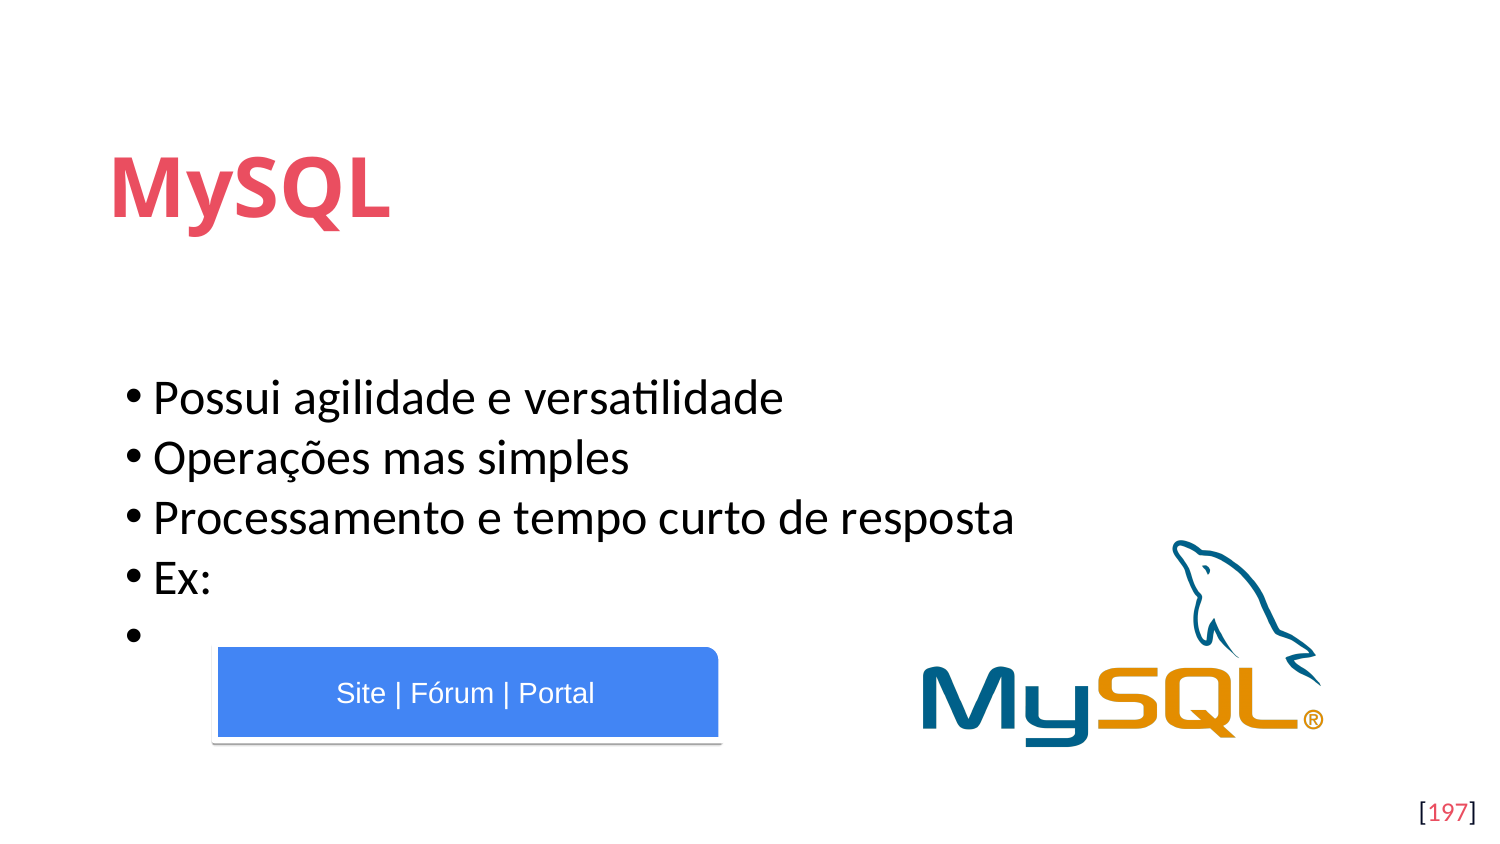

MySQL
Possui agilidade e versatilidade
Operações mas simples
Processamento e tempo curto de resposta
Ex:
Site | Fórum | Portal